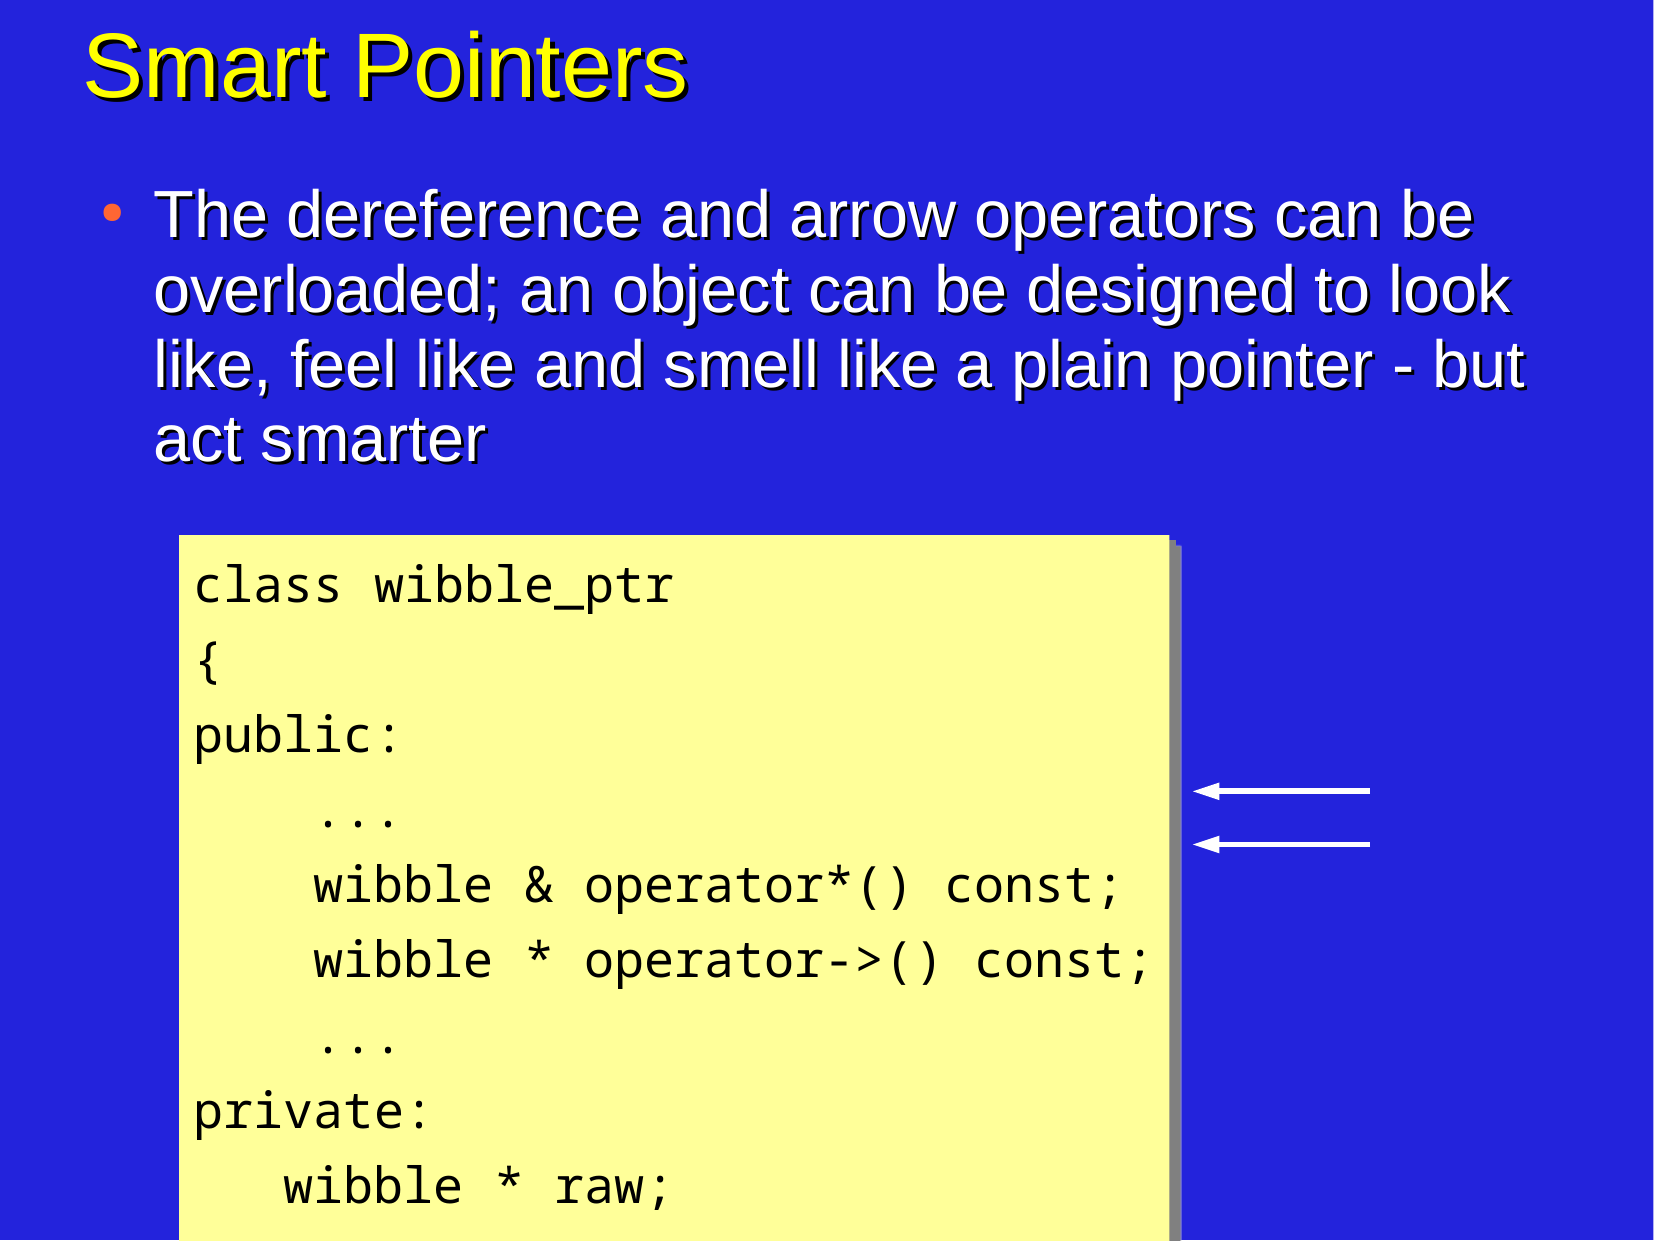

# Smart Pointers
The dereference and arrow operators can be overloaded; an object can be designed to look like, feel like and smell like a plain pointer - but act smarter
class wibble_ptr
{
public:
 ...
 wibble & operator*() const;
 wibble * operator->() const;
 ...
private:
 wibble * raw;
};